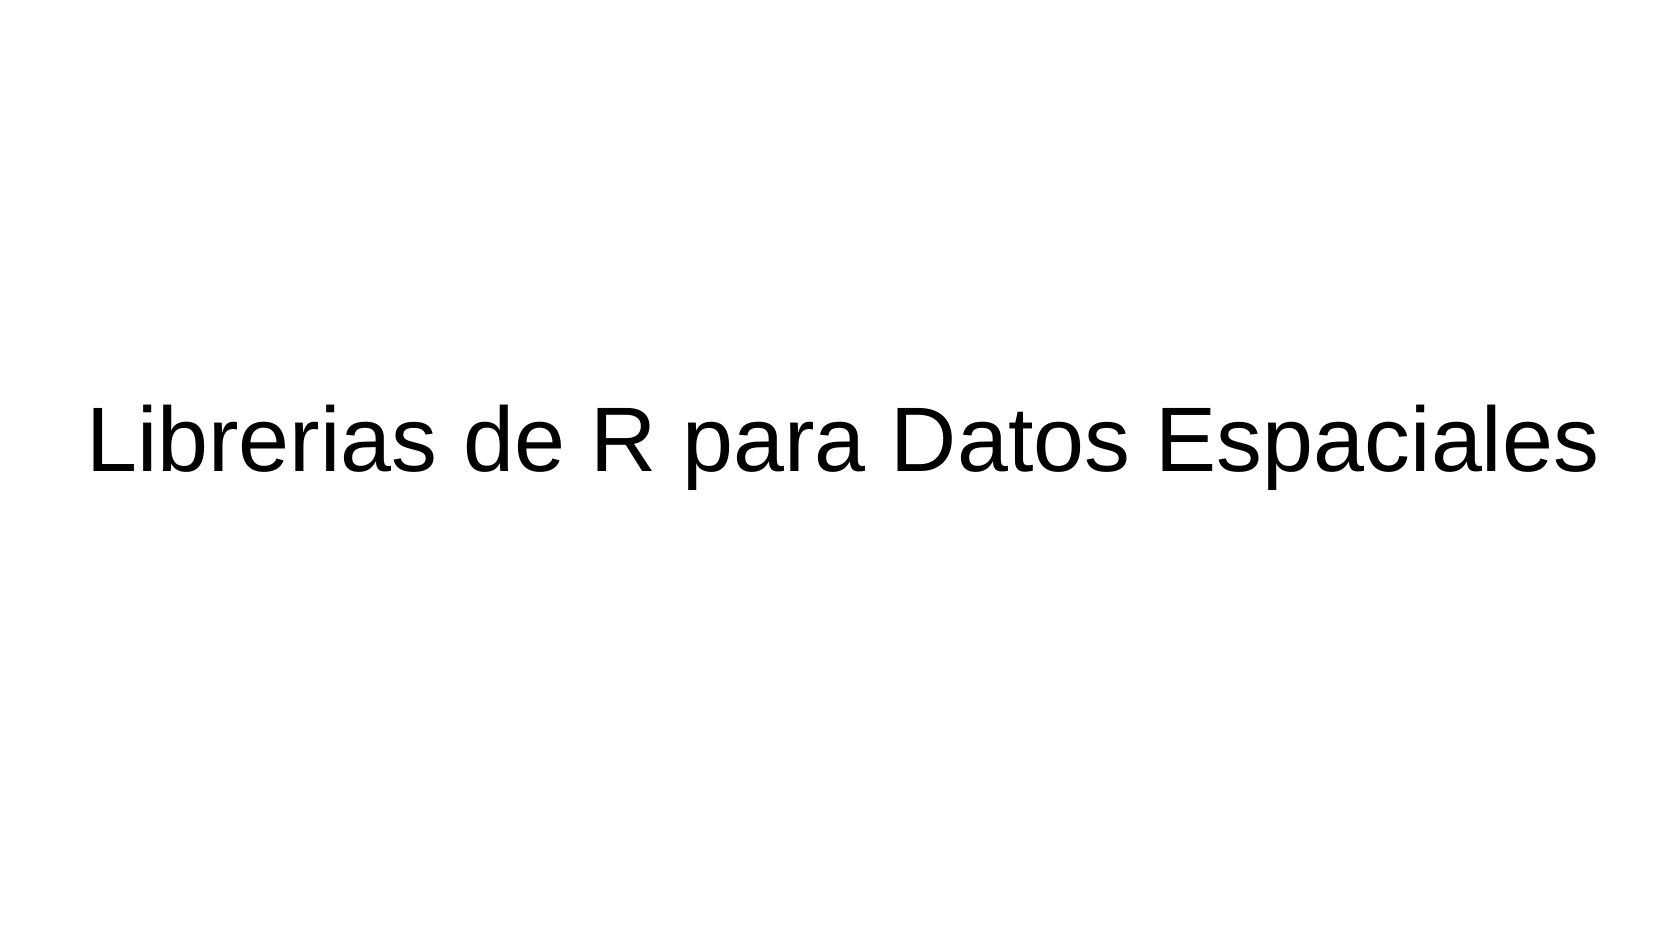

# Librerias de R para Datos Espaciales